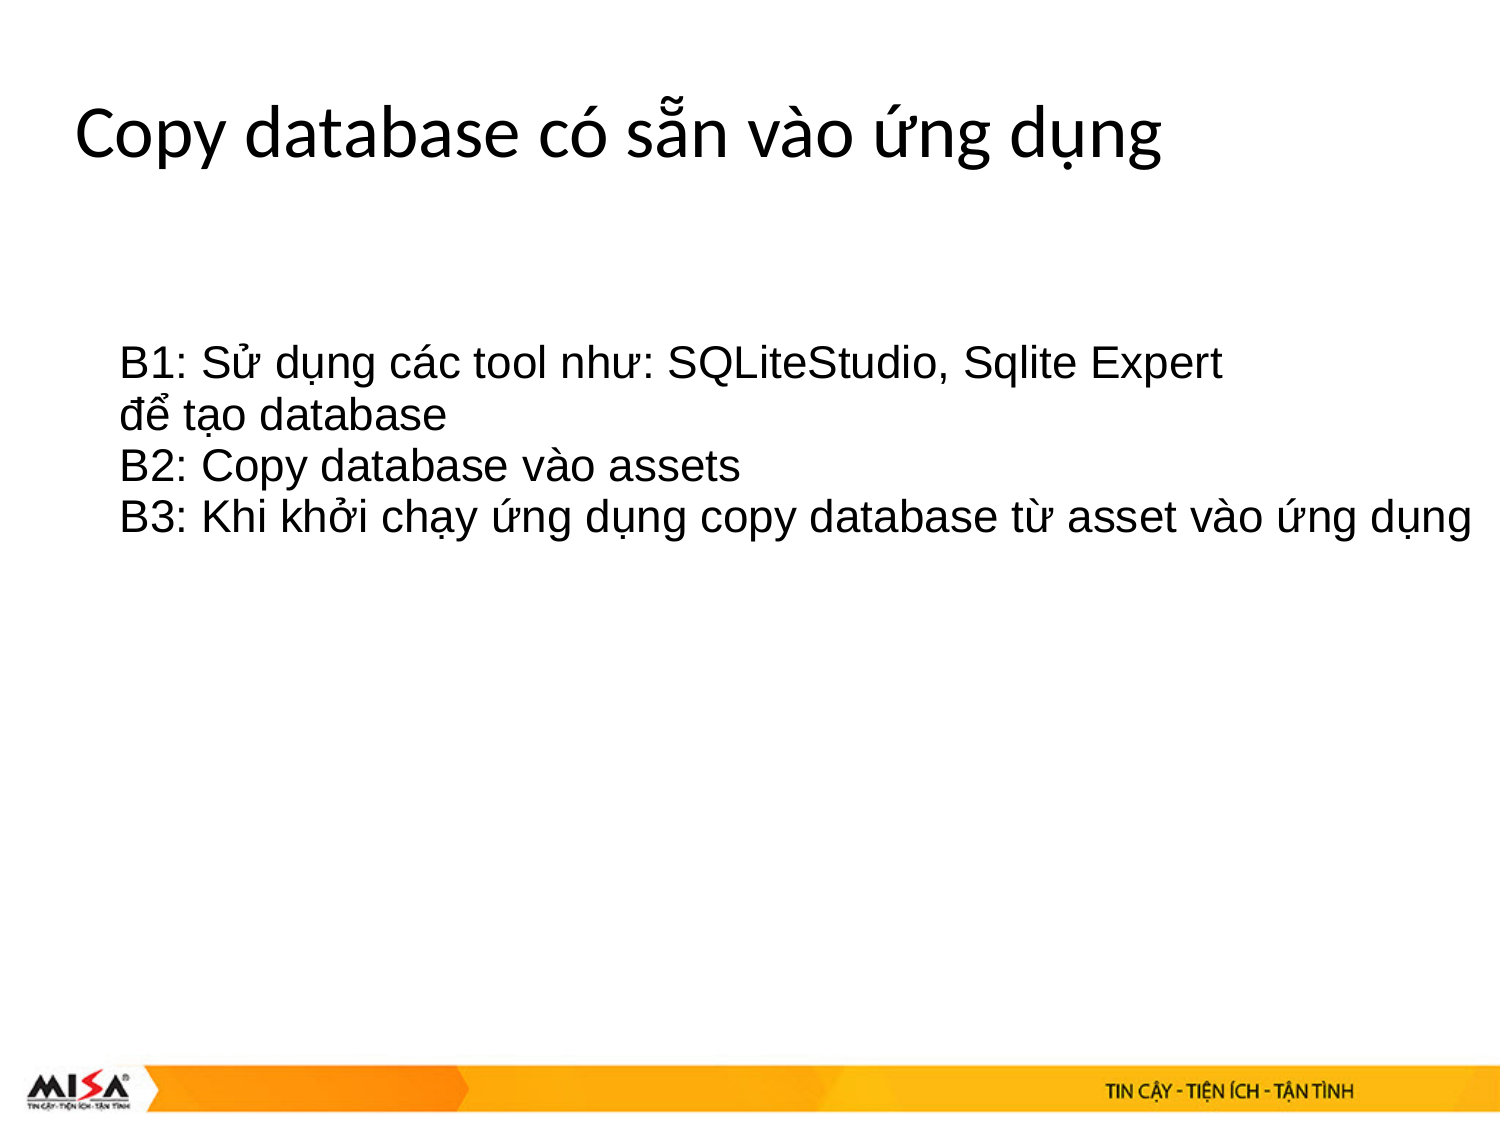

# Copy database có sẵn vào ứng dụng
B1: Sử dụng các tool như: SQLiteStudio, Sqlite Expert
để tạo database
B2: Copy database vào assets
B3: Khi khởi chạy ứng dụng copy database từ asset vào ứng dụng